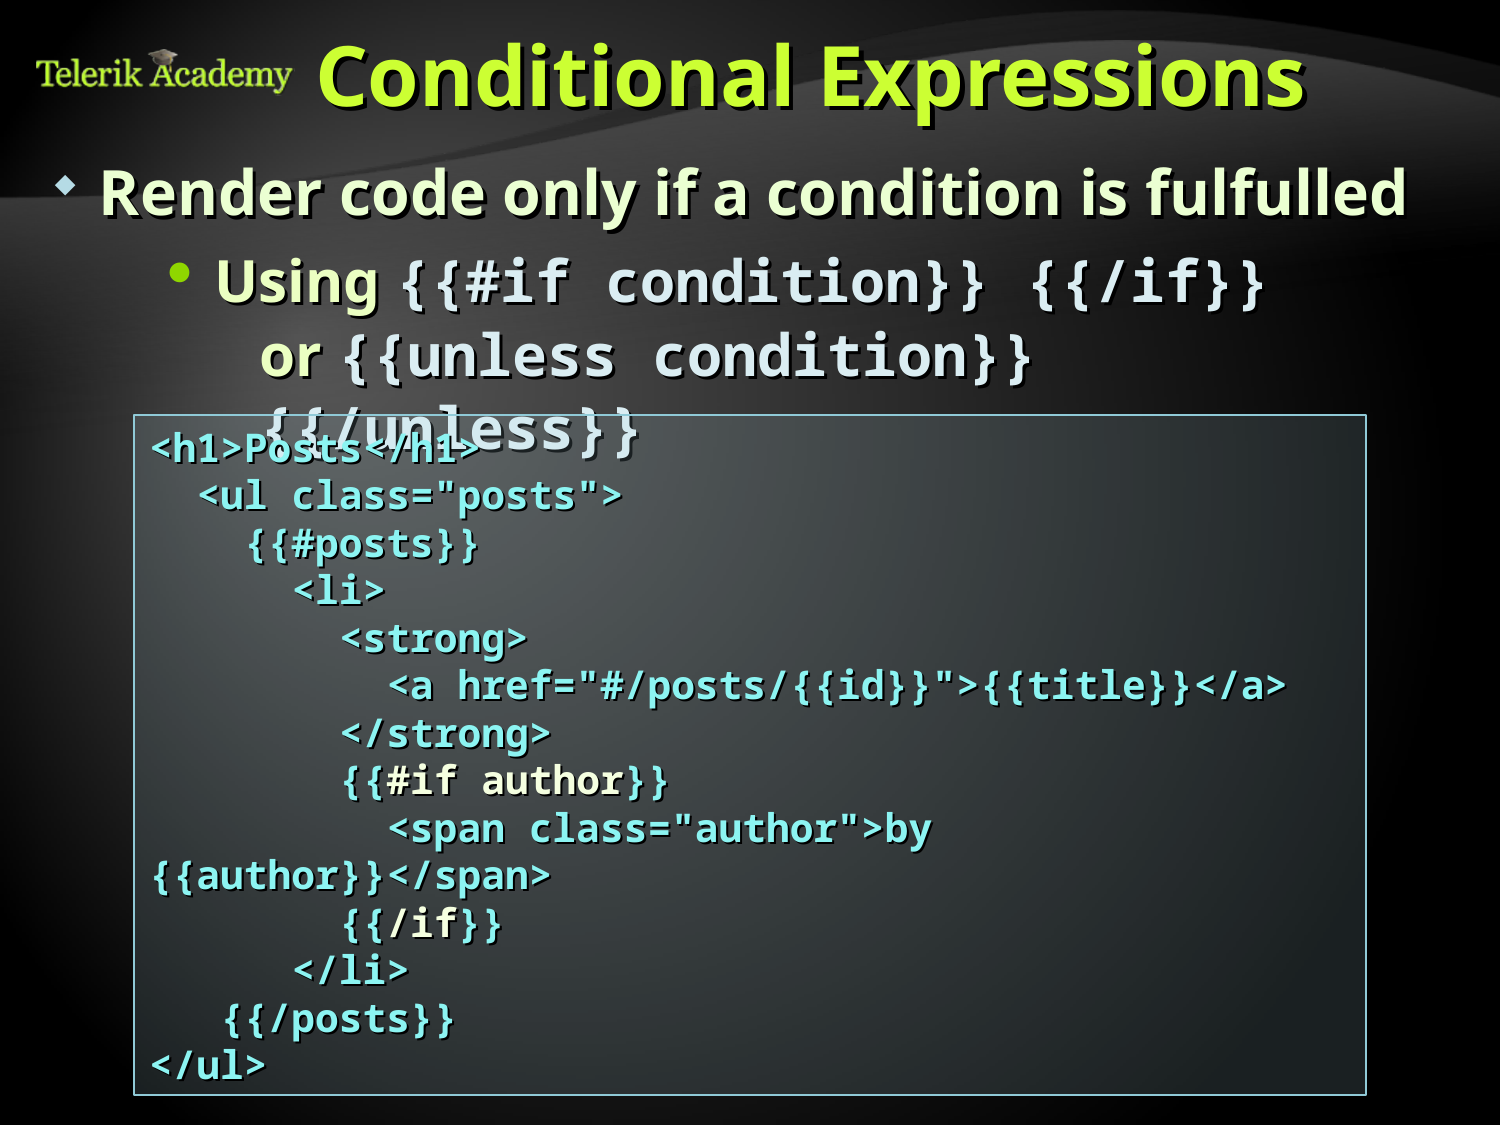

# Conditional Expressions
Render code only if a condition is fulfulled
Using {{#if condition}} {{/if}}
or {{unless condition}} {{/unless}}
<h1>Posts</h1>
 <ul class="posts">
 {{#posts}}
 <li>
 <strong>
 <a href="#/posts/{{id}}">{{title}}</a>
 </strong>
 {{#if author}}
 <span class="author">by {{author}}</span>
 {{/if}}
 </li>
 {{/posts}}
</ul>